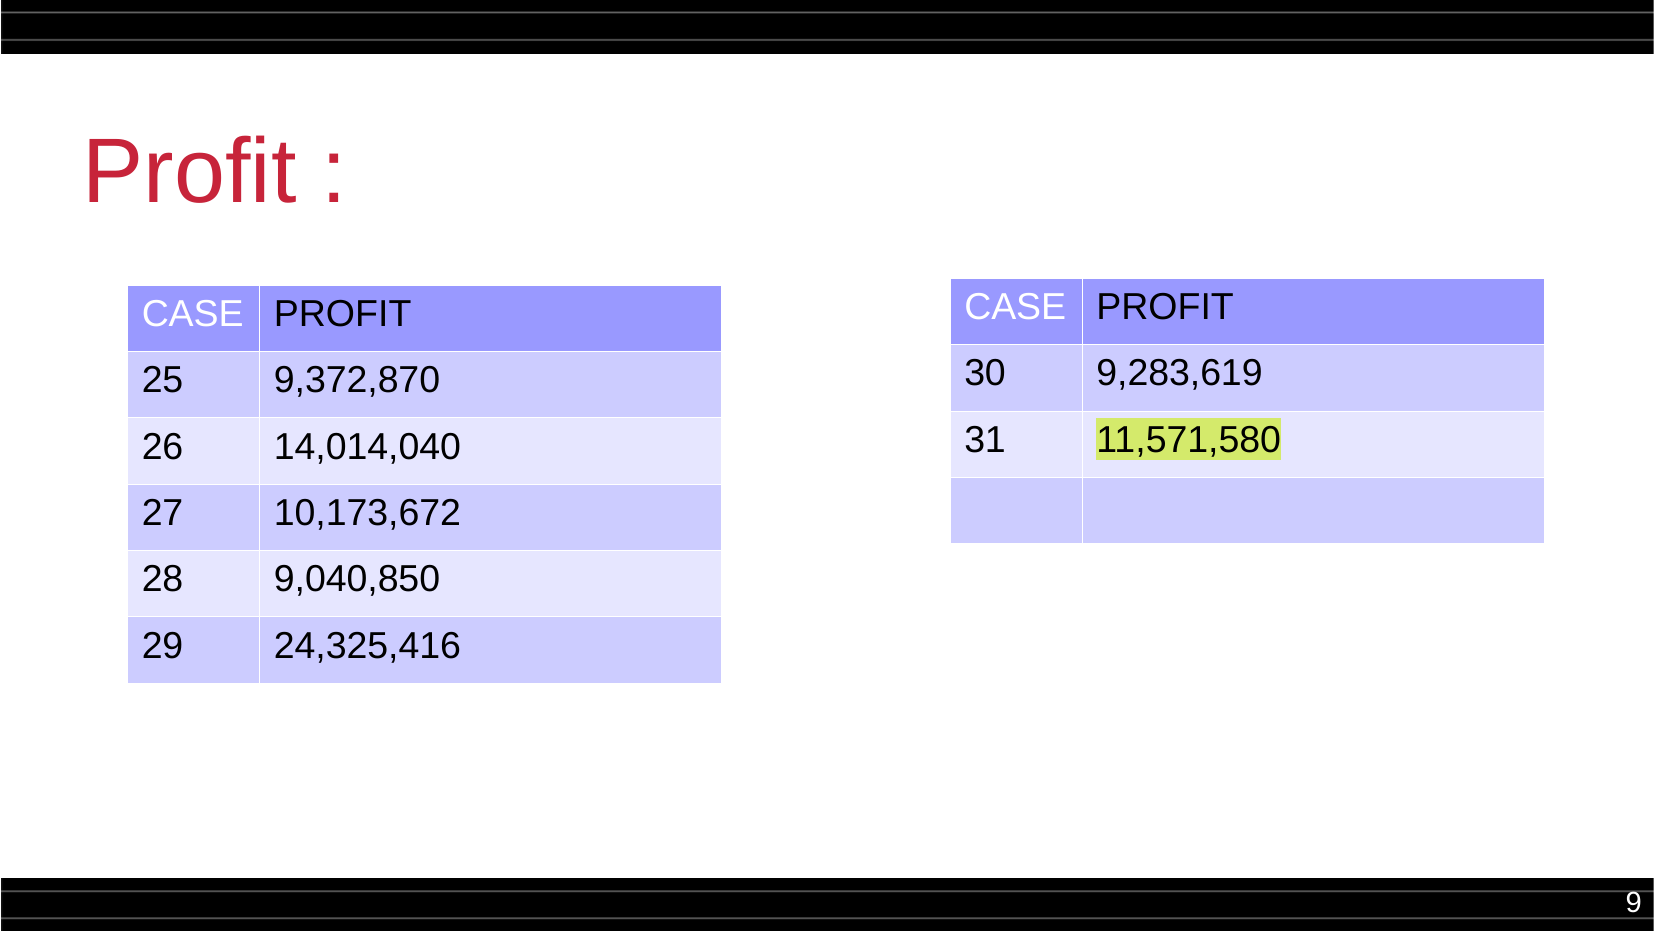

# Profit :
| CASE | PROFIT |
| --- | --- |
| 30 | 9,283,619 |
| 31 | 11,571,580 |
| | |
| CASE | PROFIT |
| --- | --- |
| 25 | 9,372,870 |
| 26 | 14,014,040 |
| 27 | 10,173,672 |
| 28 | 9,040,850 |
| 29 | 24,325,416 |